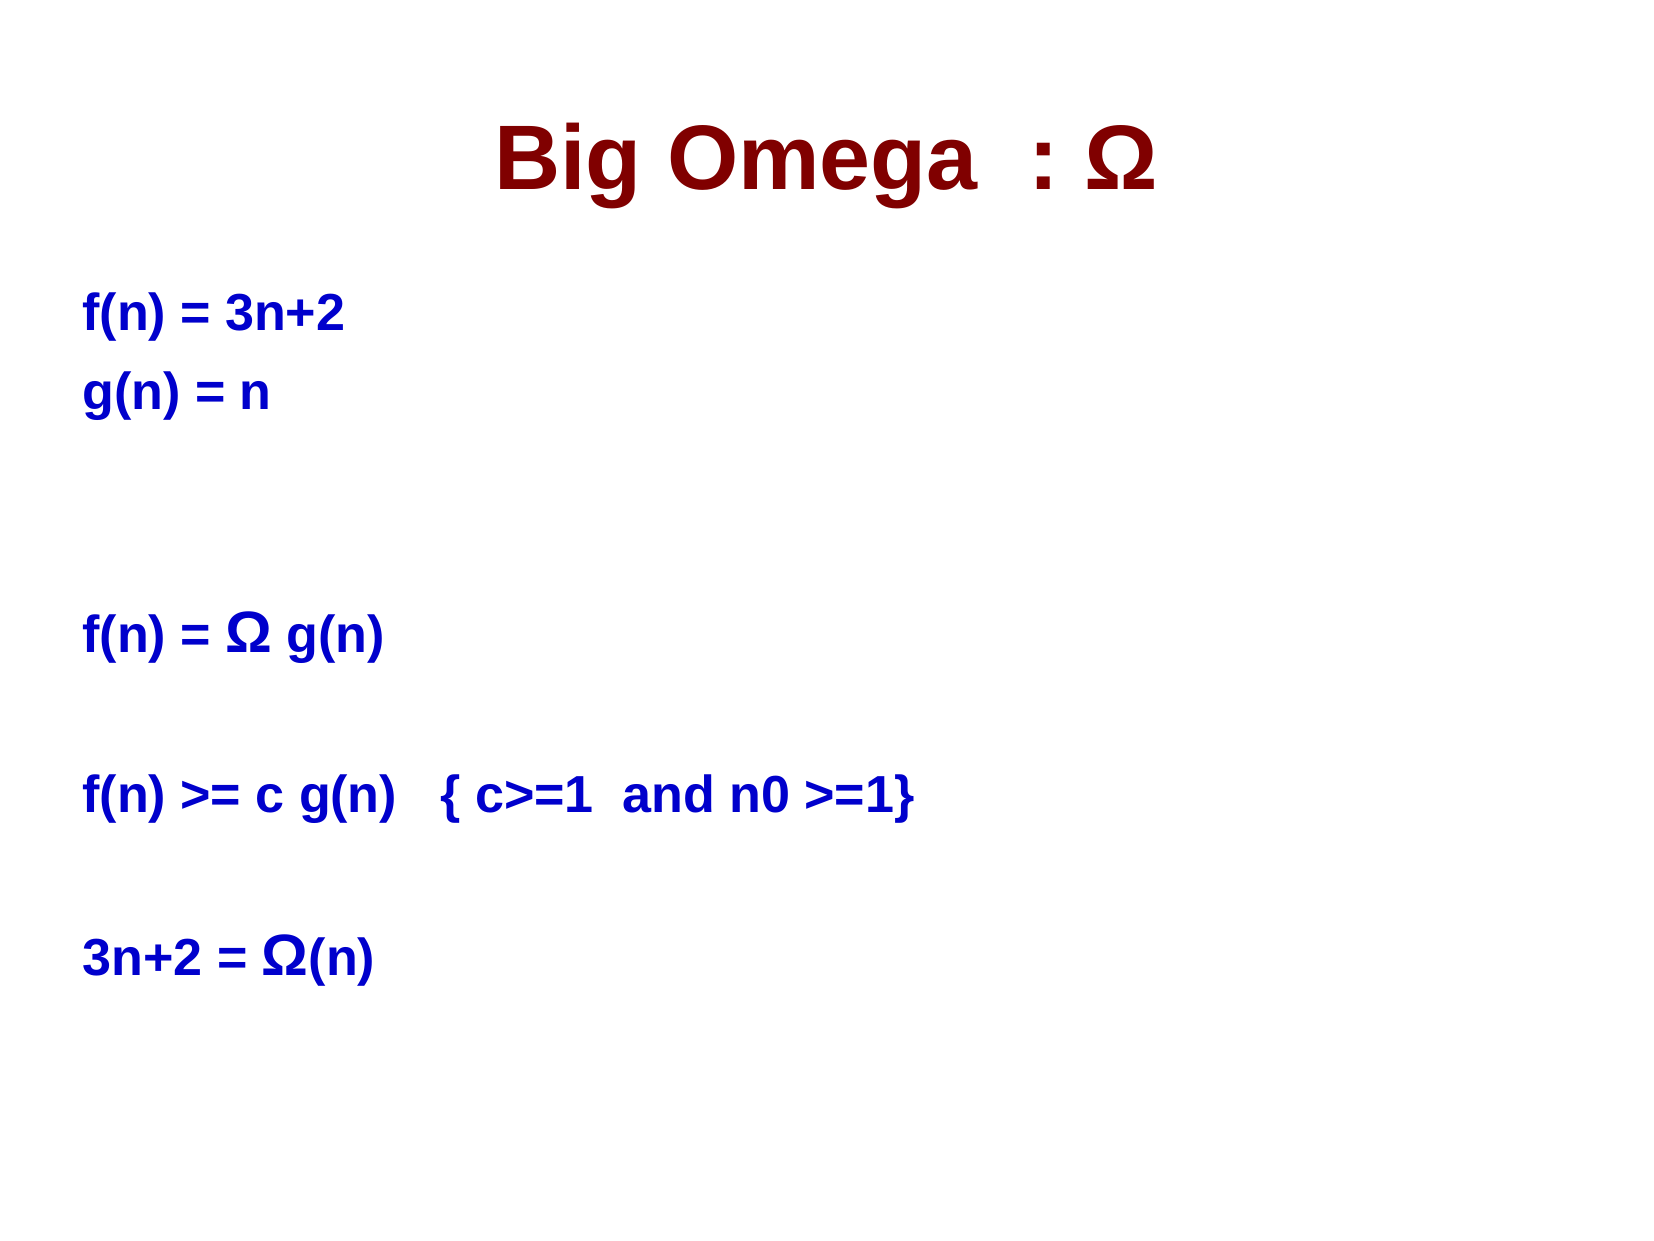

# Big Omega : Ω
f(n) = 3n+2
g(n) = n
f(n) = Ω g(n)
f(n) >= c g(n) { c>=1 and n0 >=1}
3n+2 = Ω(n)